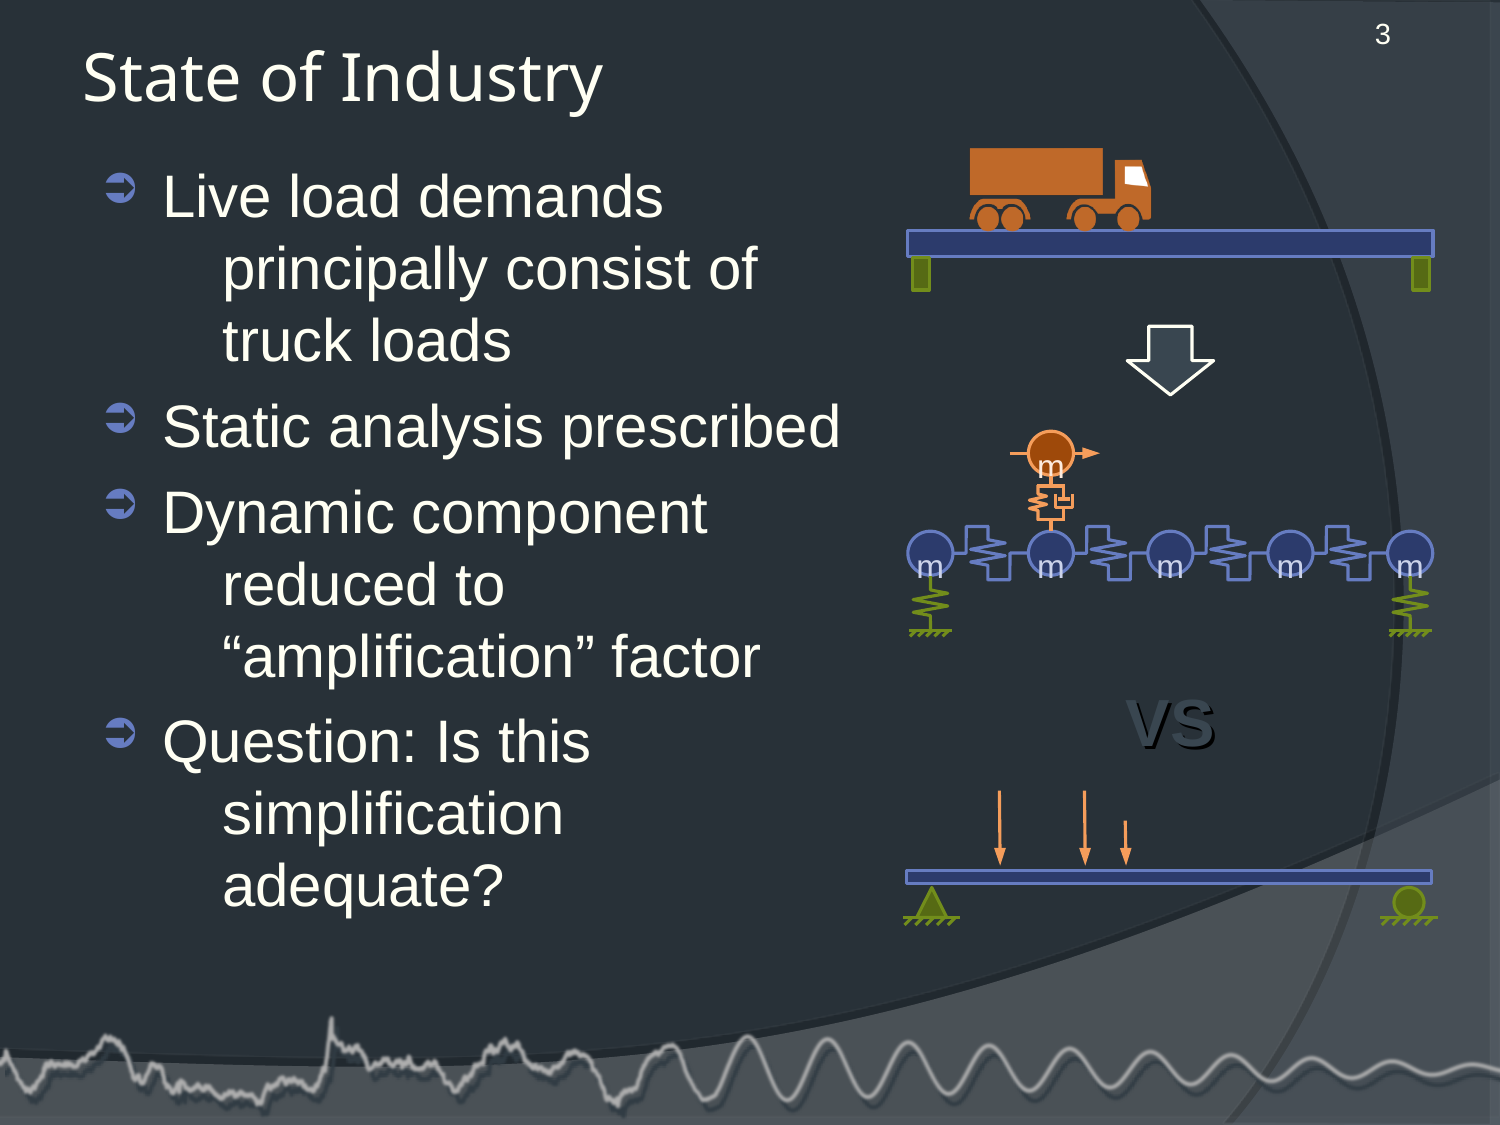

# State of Industry
Live load demands principally consist of truck loads
Static analysis prescribed
Dynamic component reduced to “amplification” factor
Question: Is this simplification adequate?
m
m
m
m
m
m
VS